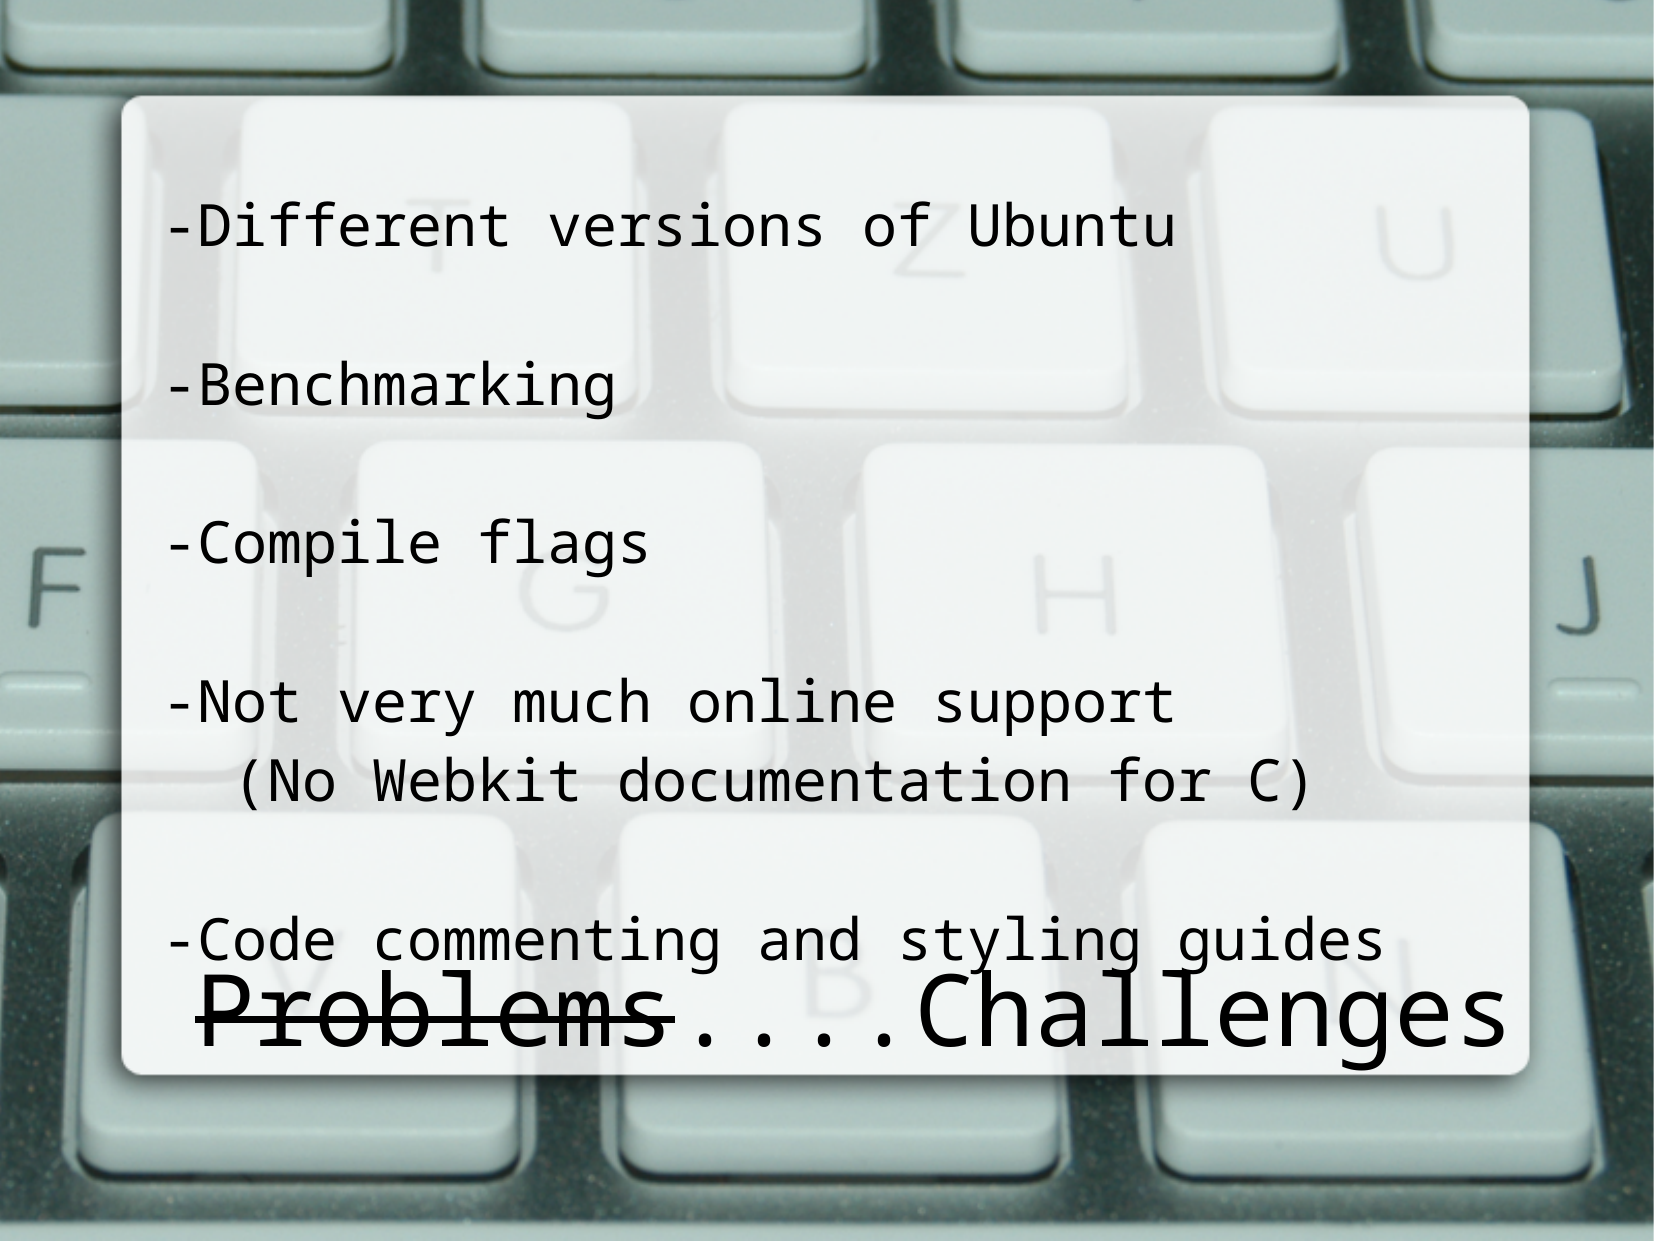

-Different versions of Ubuntu
-Benchmarking
-Compile flags
-Not very much online support
 (No Webkit documentation for C)
-Code commenting and styling guides
Problems....Challenges